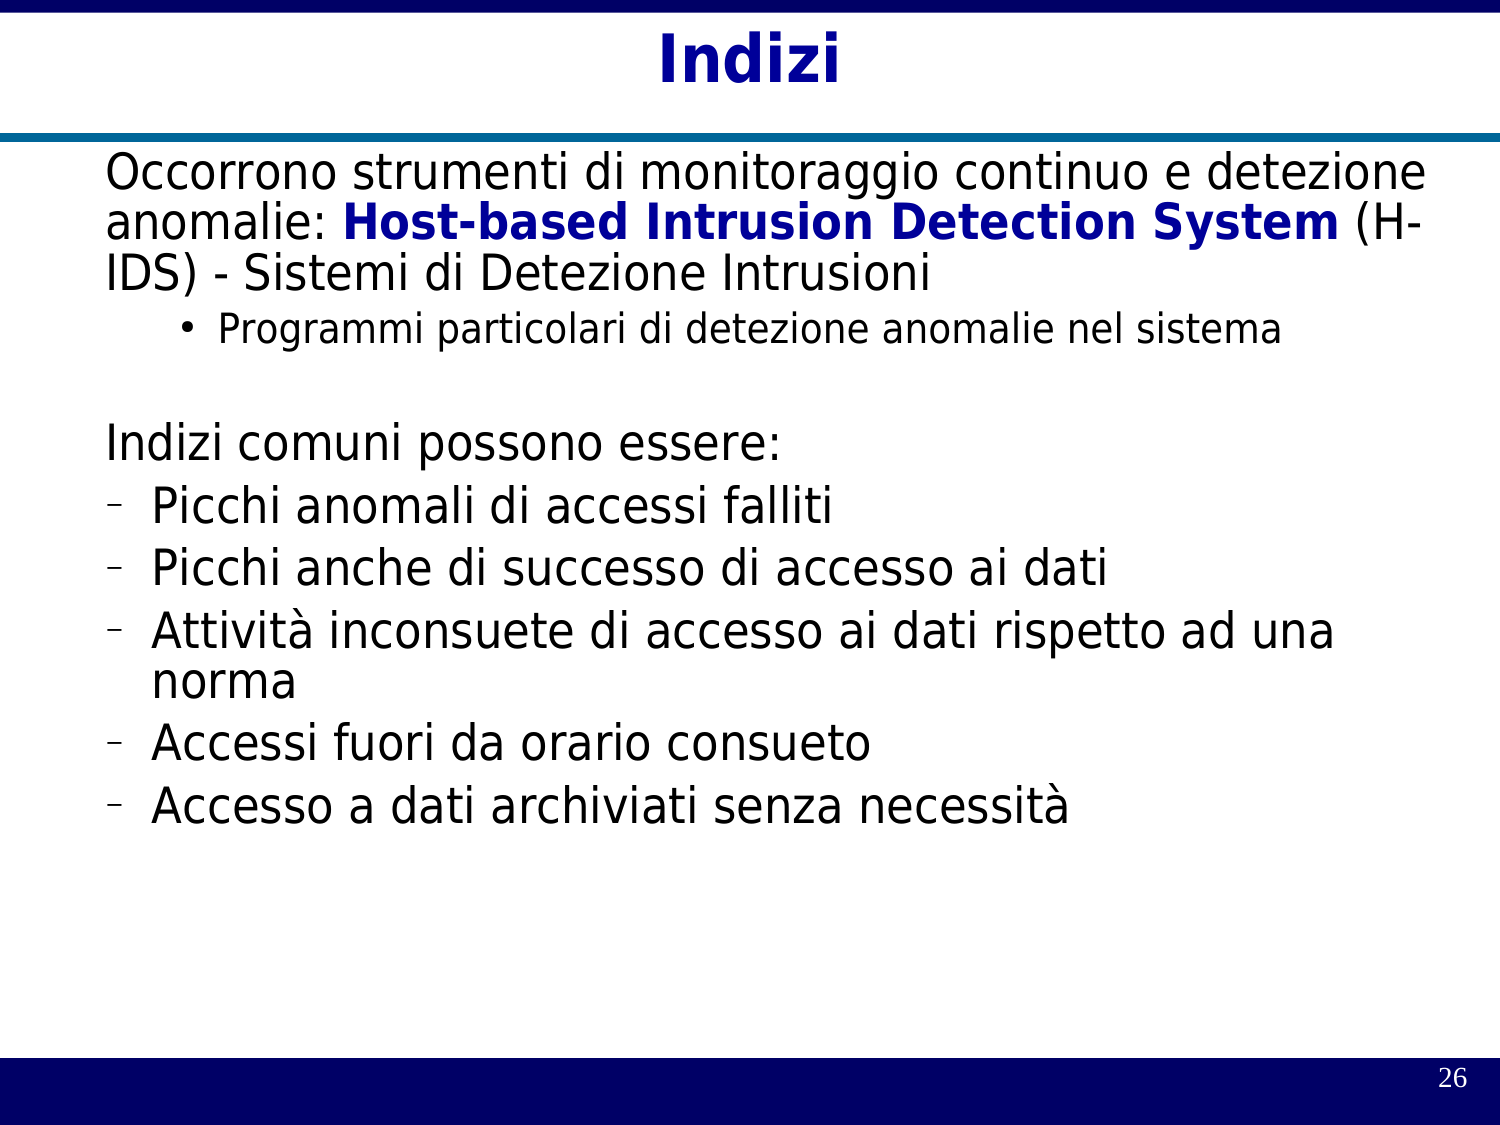

# Indizi
Occorrono strumenti di monitoraggio continuo e detezione anomalie: Host-based Intrusion Detection System (H-IDS) - Sistemi di Detezione Intrusioni
Programmi particolari di detezione anomalie nel sistema
Indizi comuni possono essere:
Picchi anomali di accessi falliti
Picchi anche di successo di accesso ai dati
Attività inconsuete di accesso ai dati rispetto ad una norma
Accessi fuori da orario consueto
Accesso a dati archiviati senza necessità